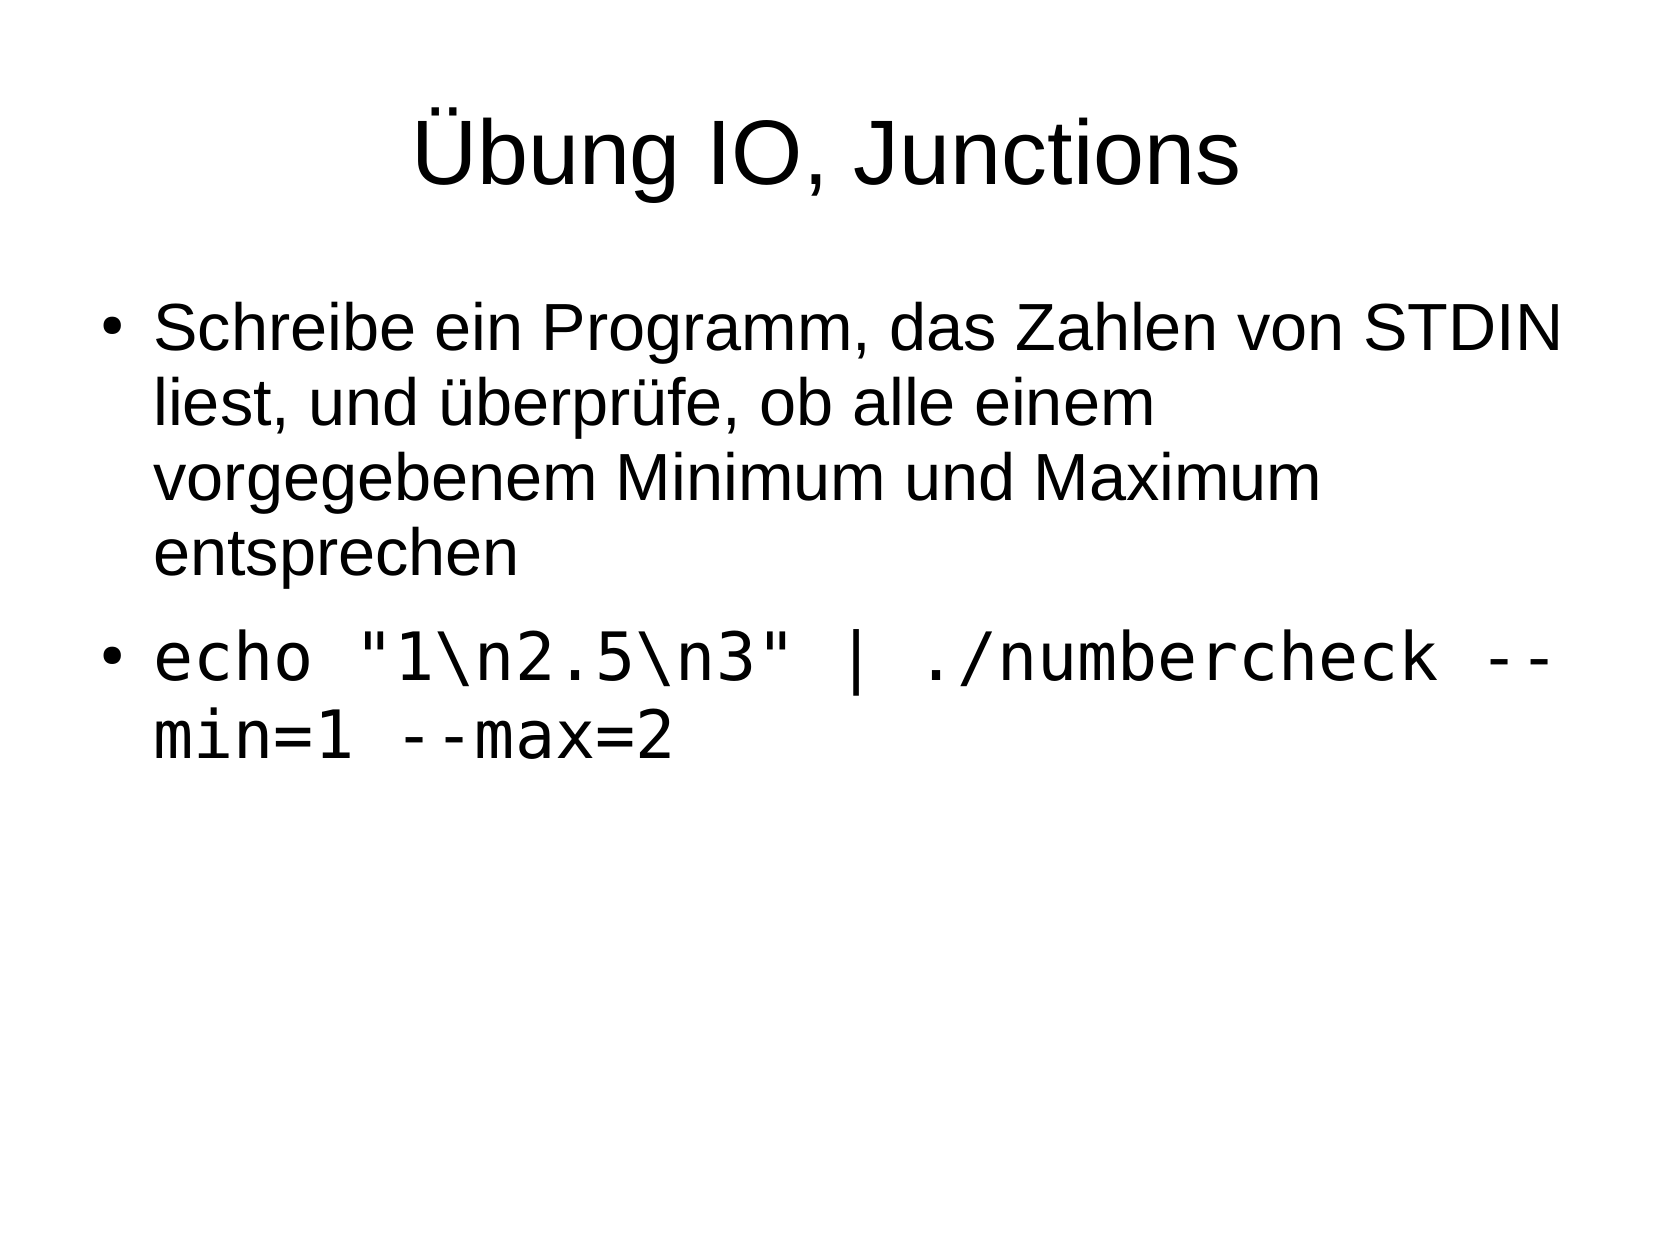

# Übung IO, Junctions
Schreibe ein Programm, das Zahlen von STDIN liest, und überprüfe, ob alle einem vorgegebenem Minimum und Maximum entsprechen
echo "1\n2.5\n3" | ./numbercheck --min=1 --max=2